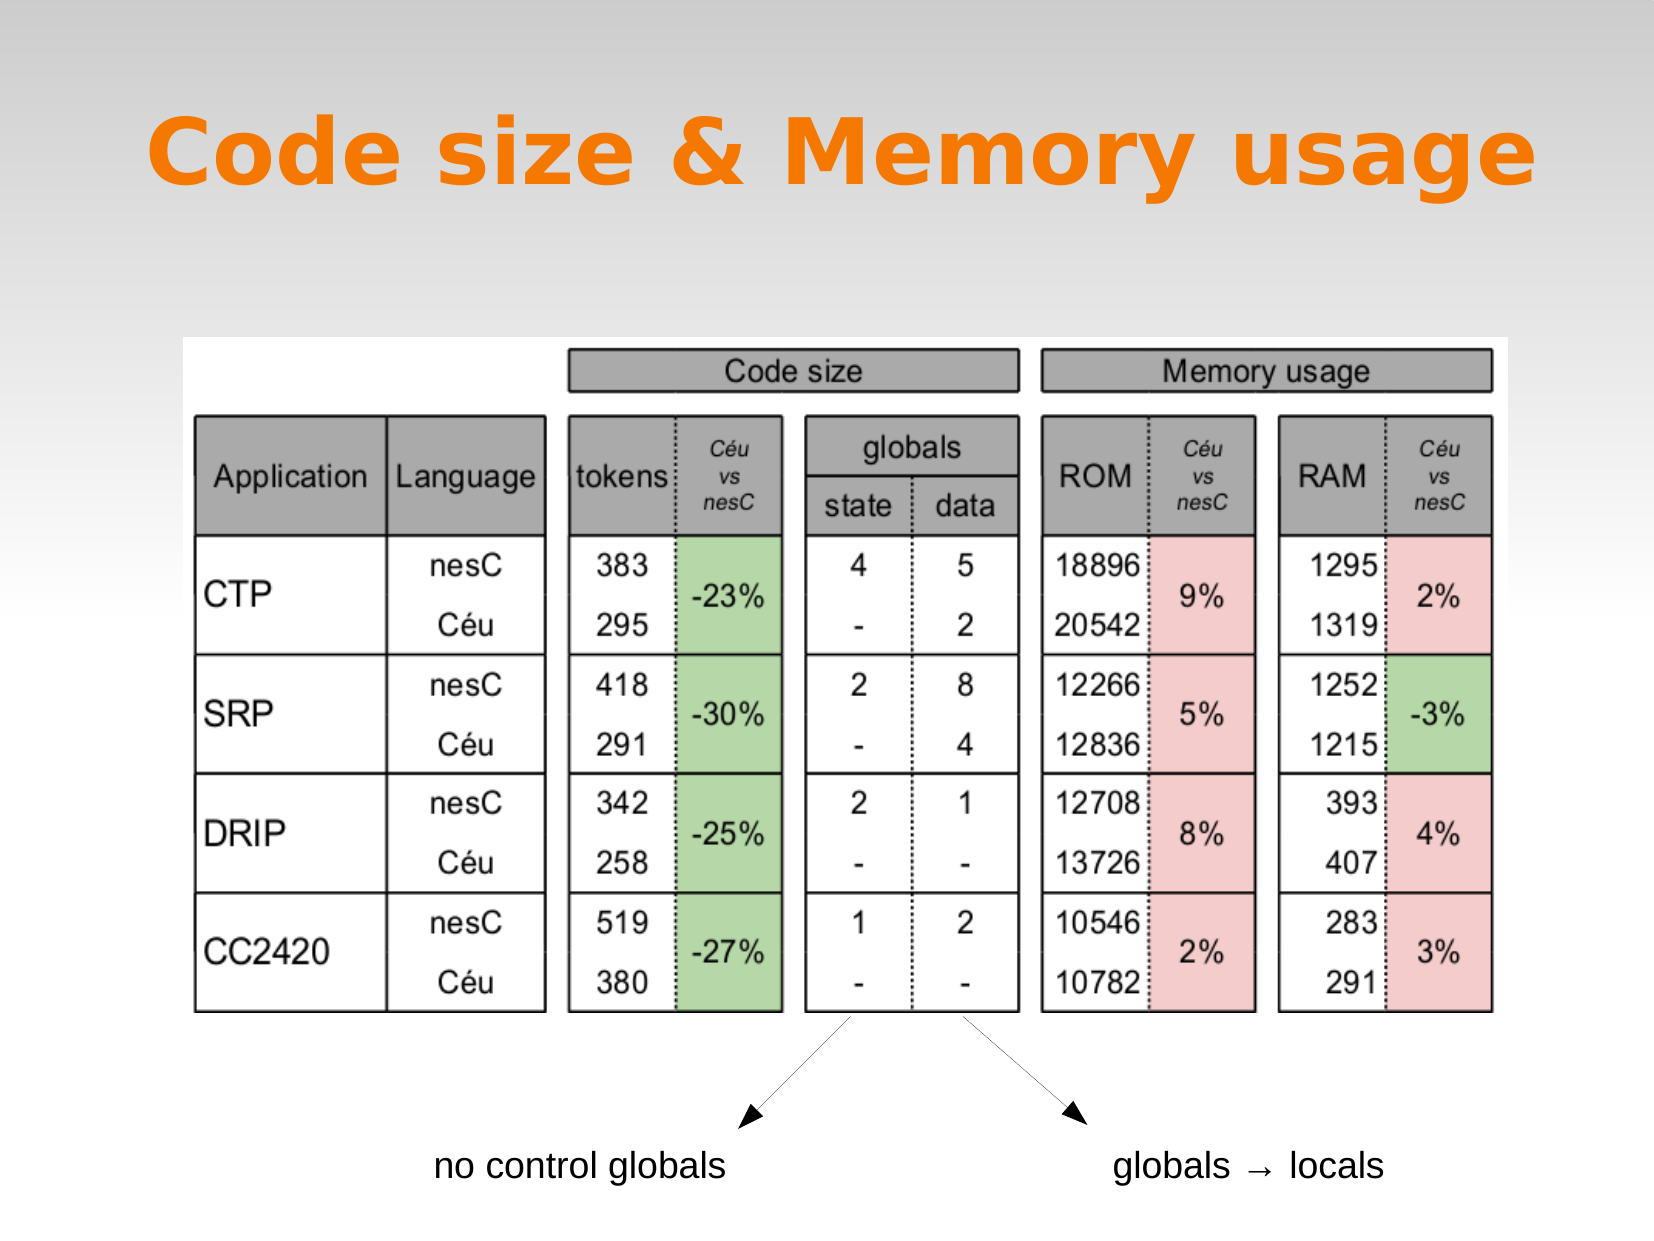

# Code size & Memory usage
no control globals
globals → locals